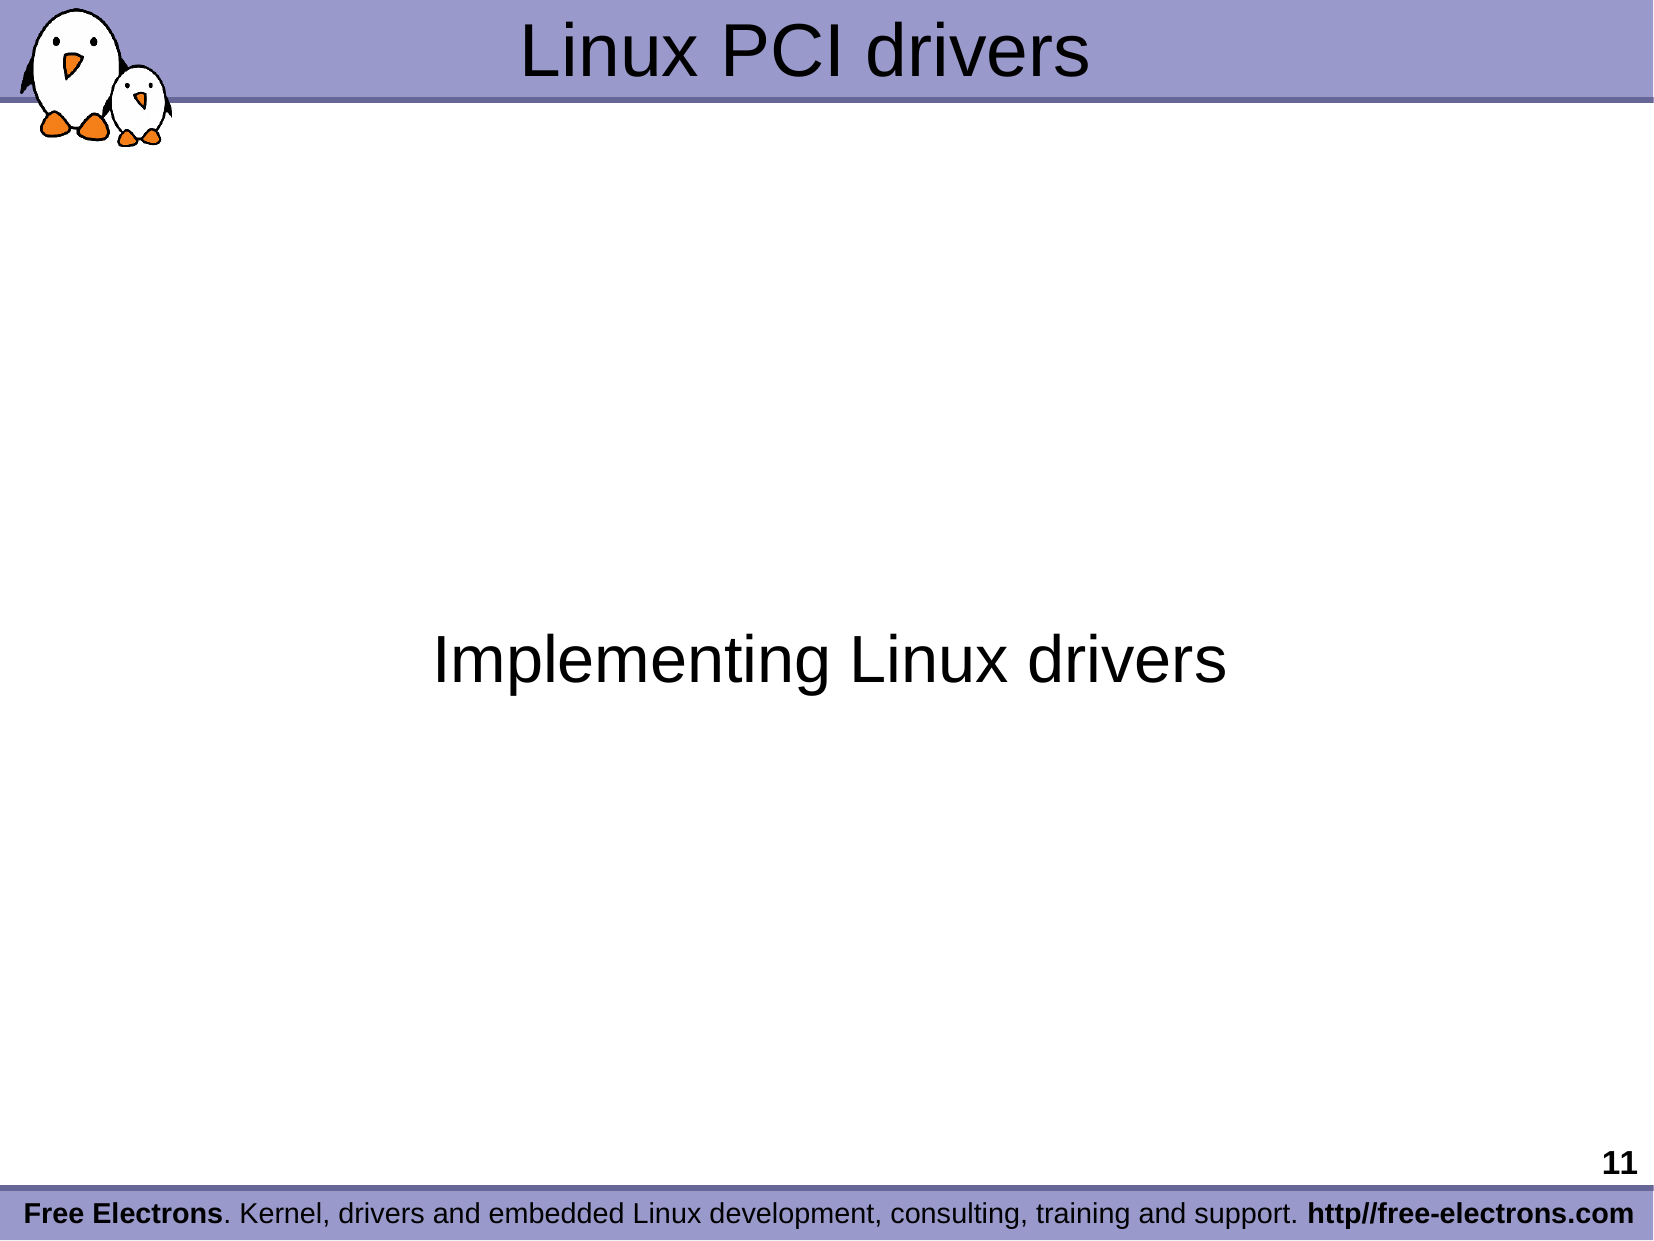

# Linux PCI drivers
Implementing Linux drivers